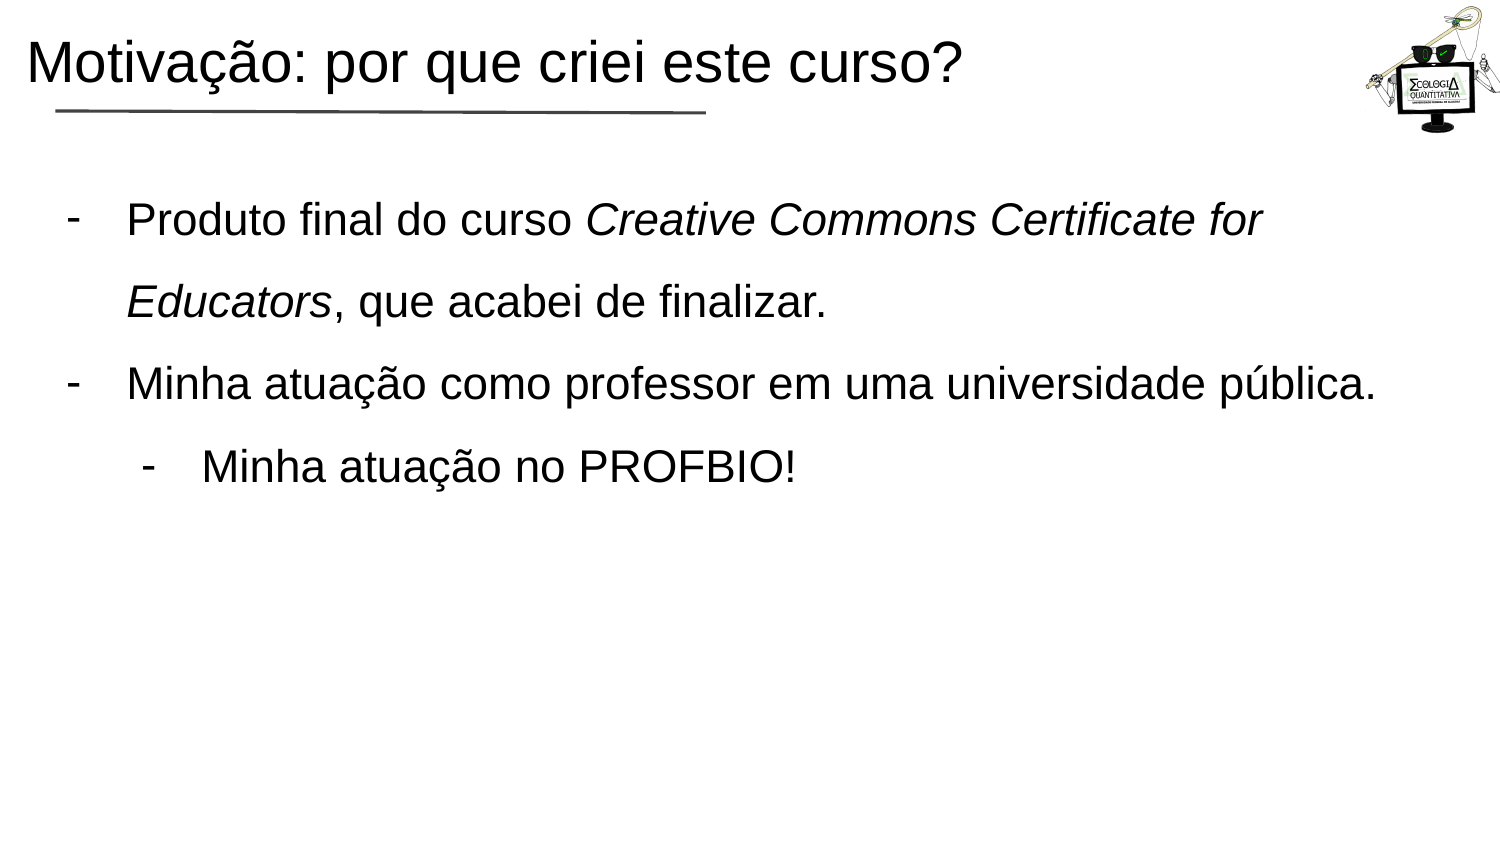

Motivação: por que criei este curso?
Produto final do curso Creative Commons Certificate for Educators, que acabei de finalizar.
Minha atuação como professor em uma universidade pública.
Minha atuação no PROFBIO!